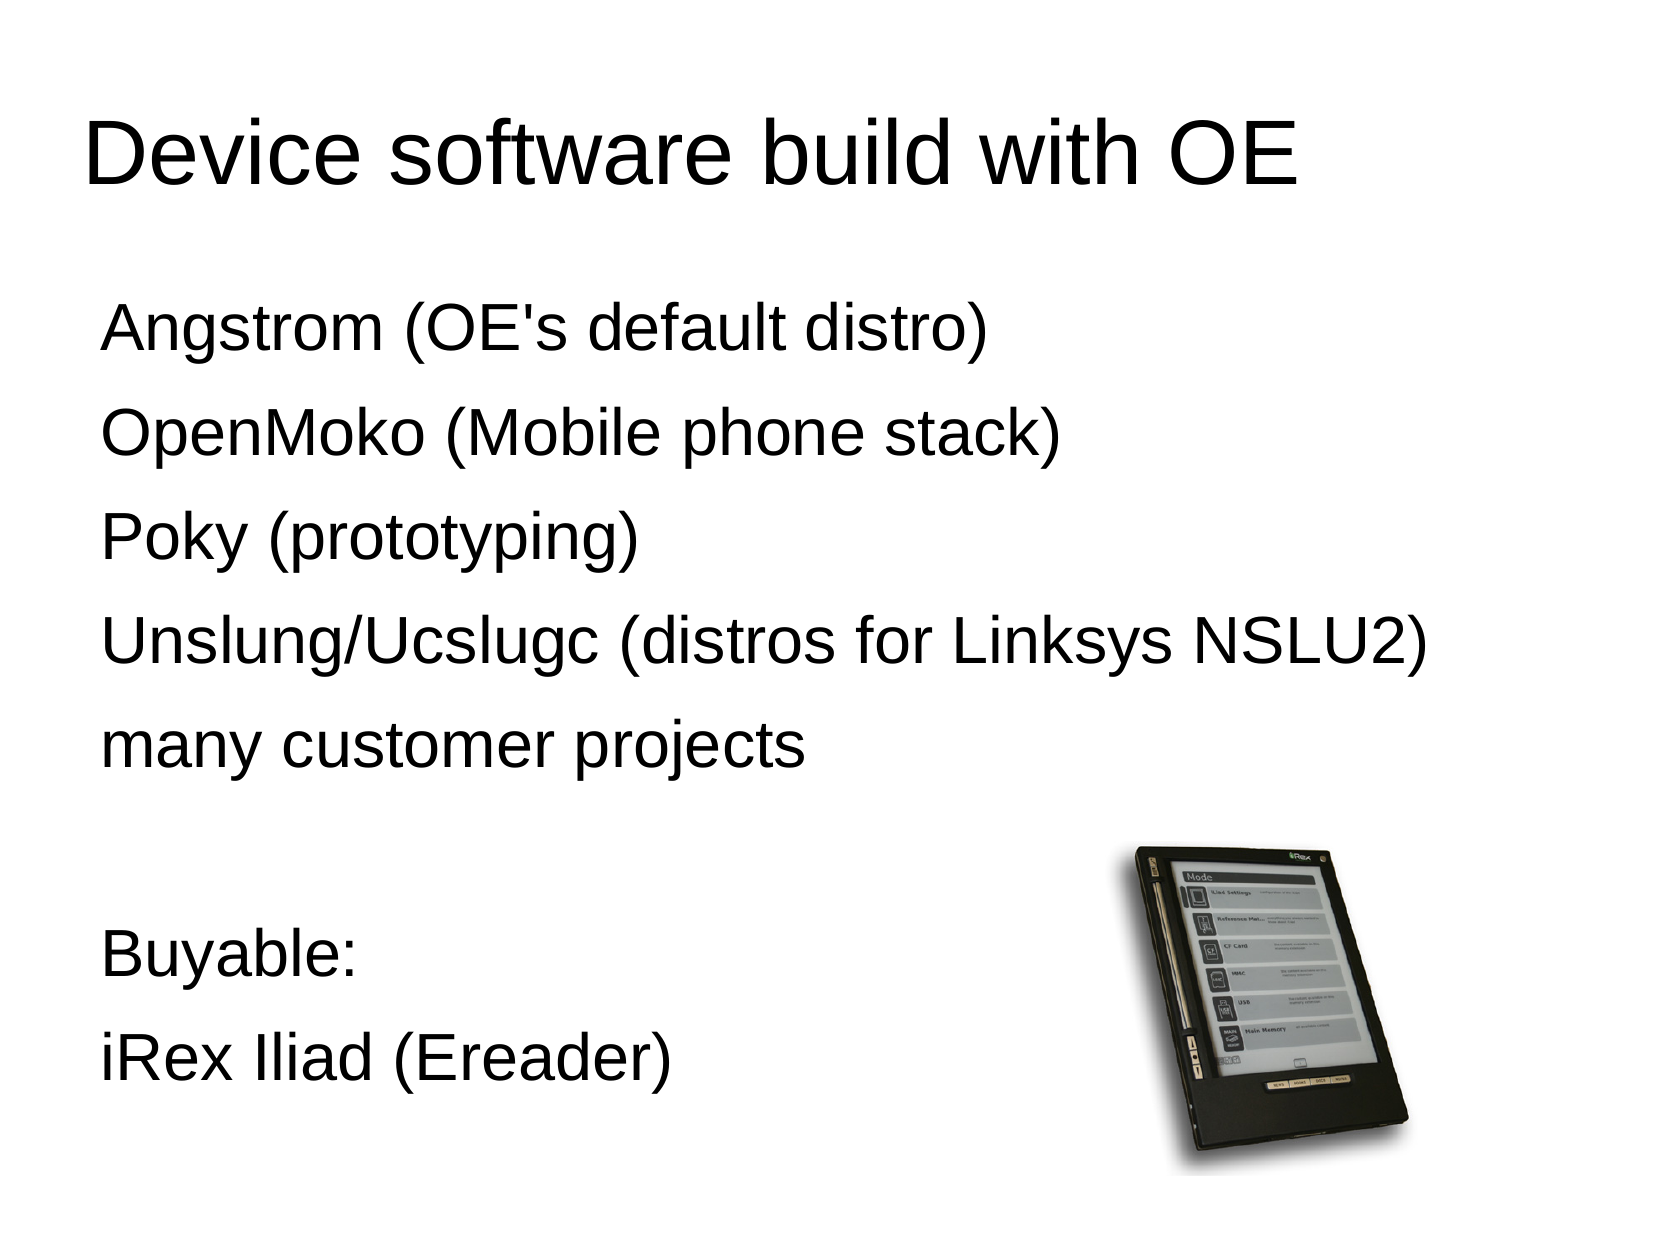

# Device software build with OE
Angstrom (OE's default distro)
OpenMoko (Mobile phone stack)
Poky (prototyping)
Unslung/Ucslugc (distros for Linksys NSLU2)
many customer projects
Buyable:
iRex Iliad (Ereader)